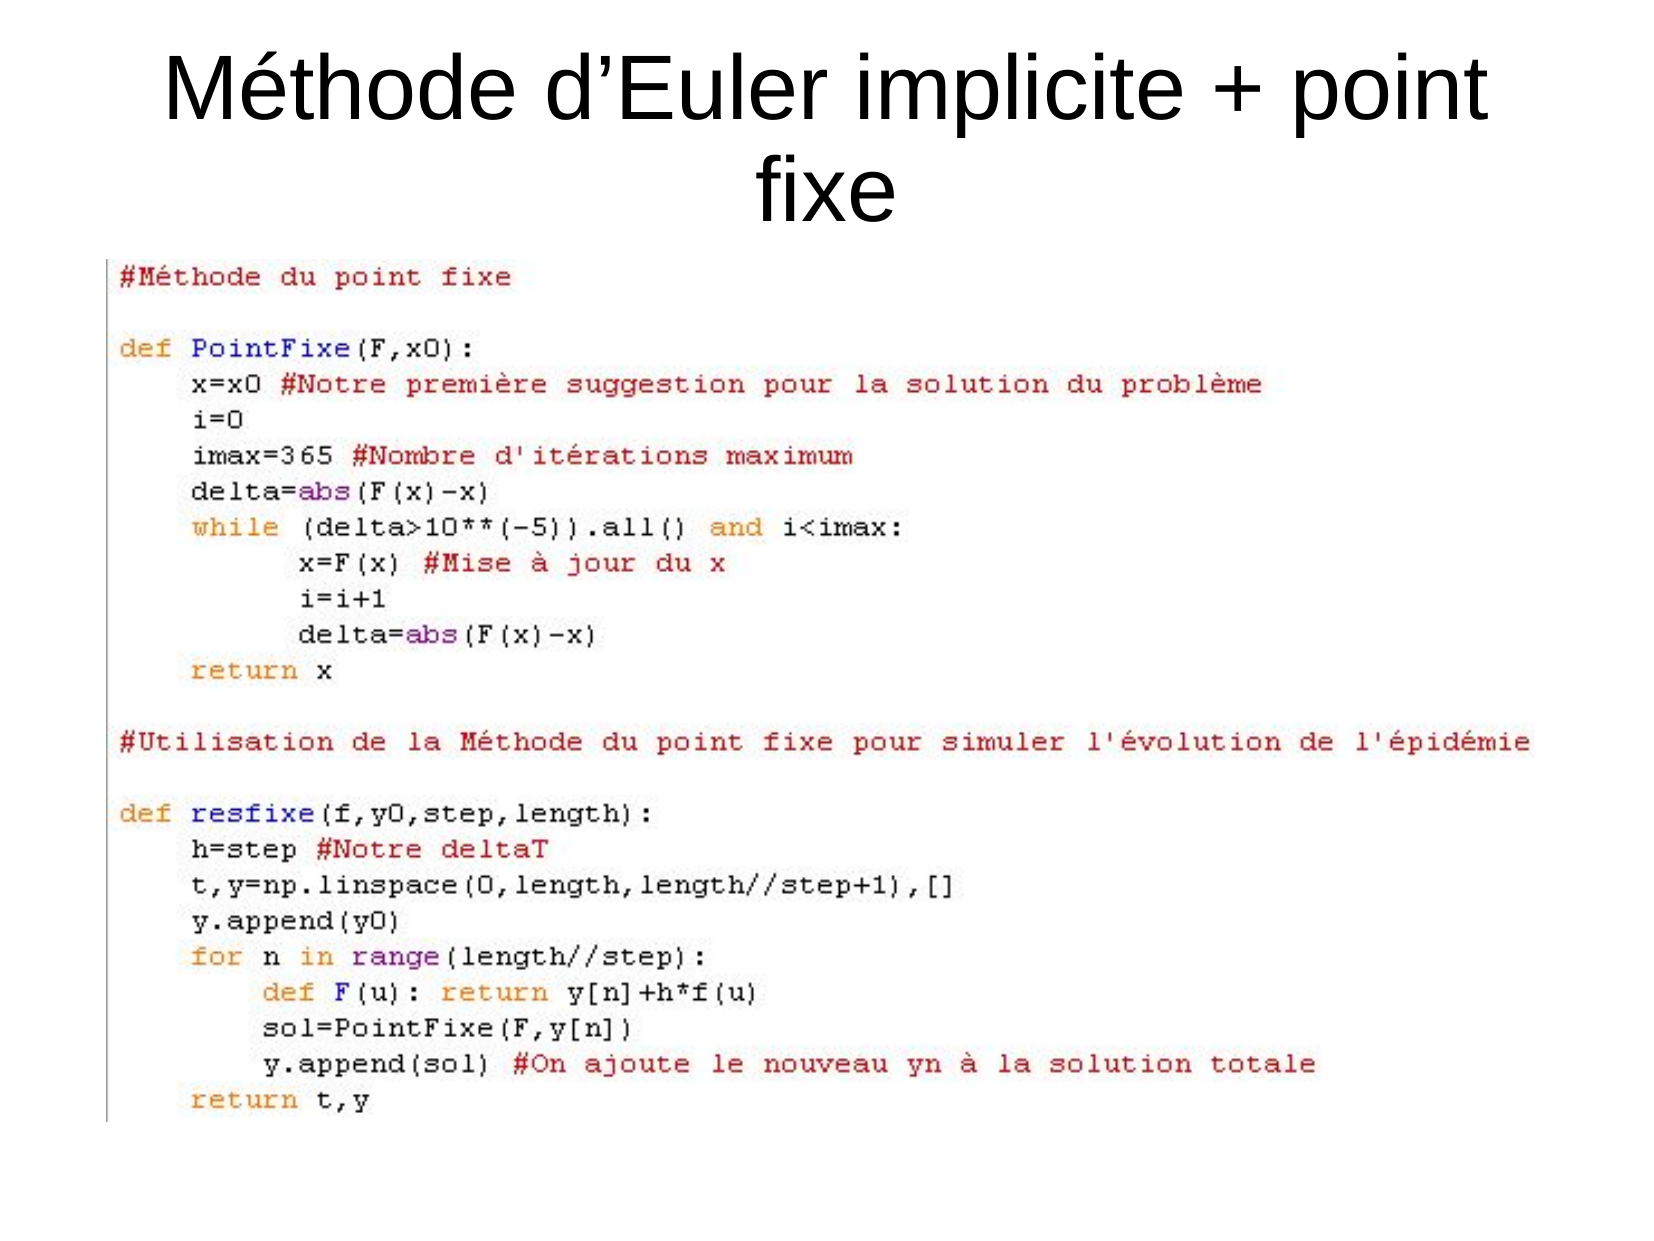

# Méthode d’Euler implicite + point fixe